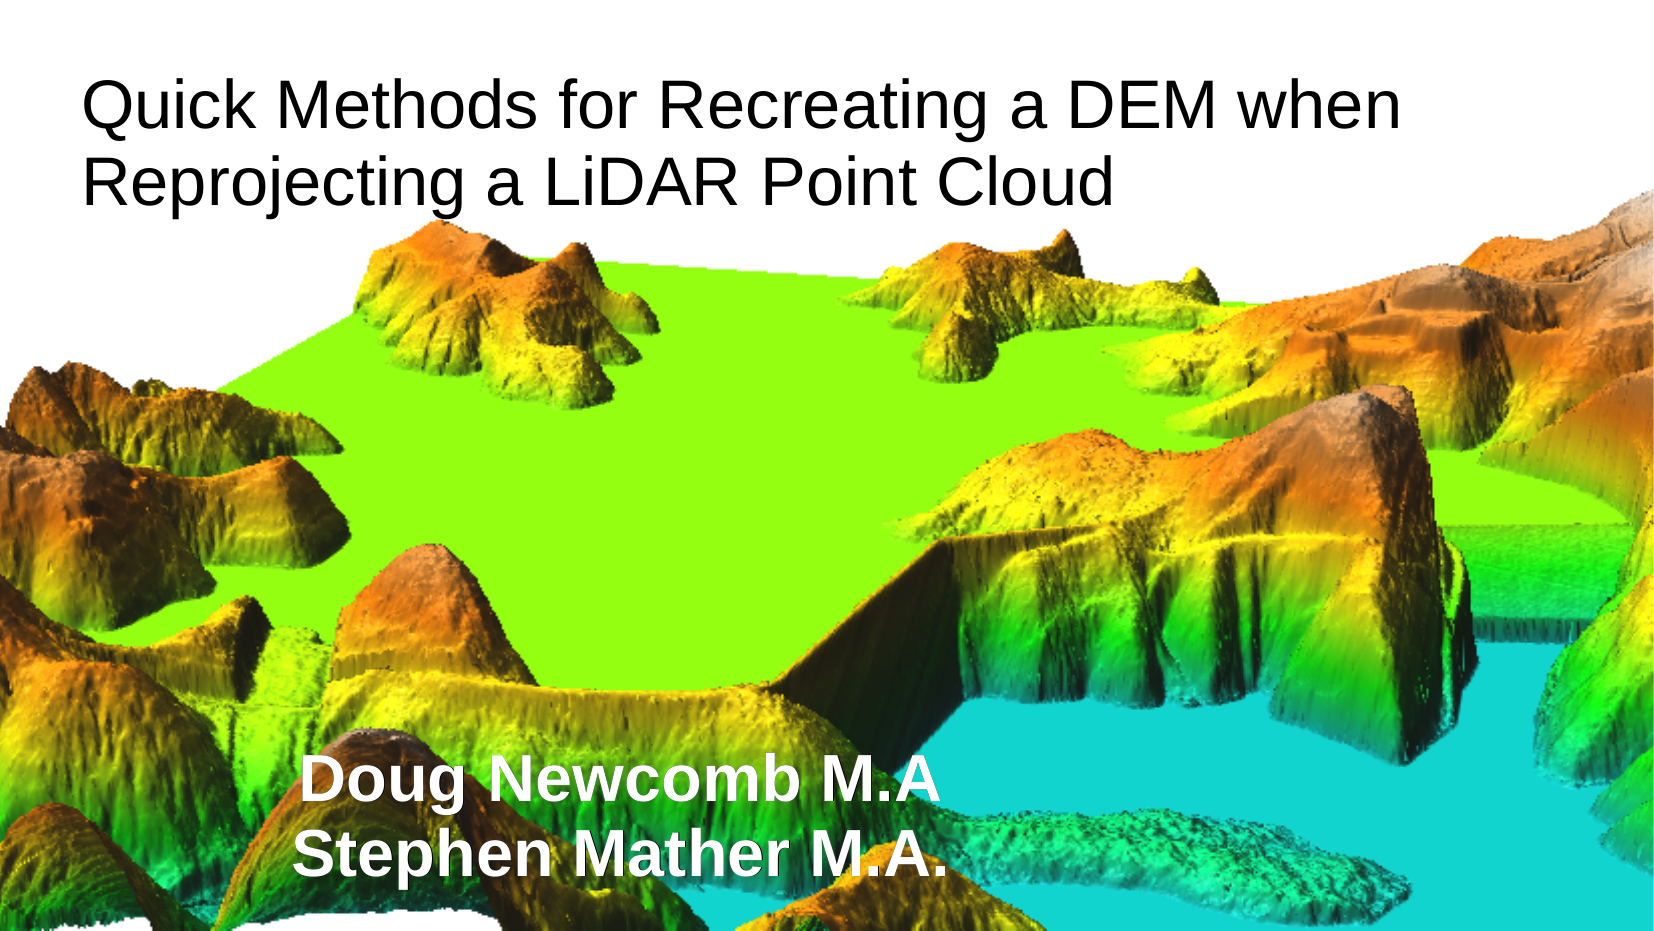

# Quick Methods for Recreating a DEM when Reprojecting a LiDAR Point Cloud
Doug Newcomb M.A
Stephen Mather M.A.